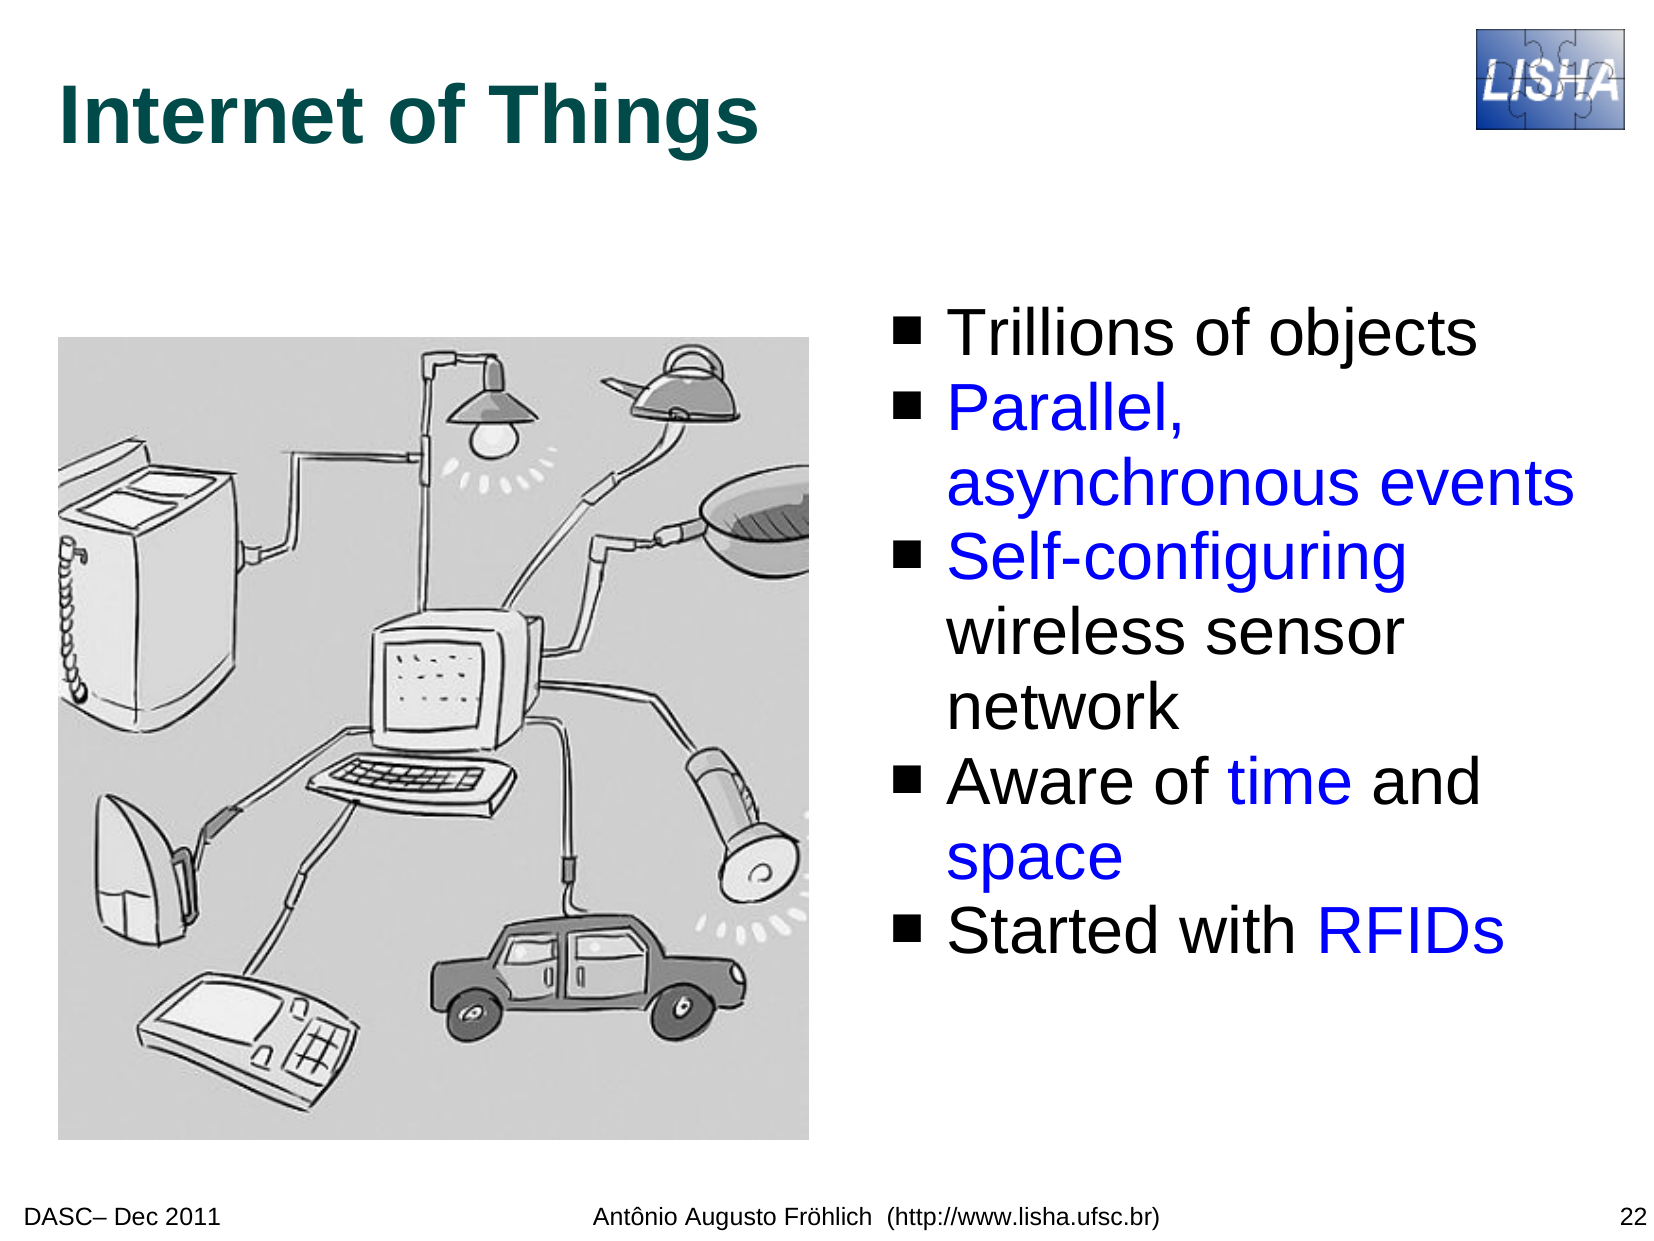

# Internet of Things
Trillions of objects
Parallel, asynchronous events
Self-configuring wireless sensor network
Aware of time and space
Started with RFIDs